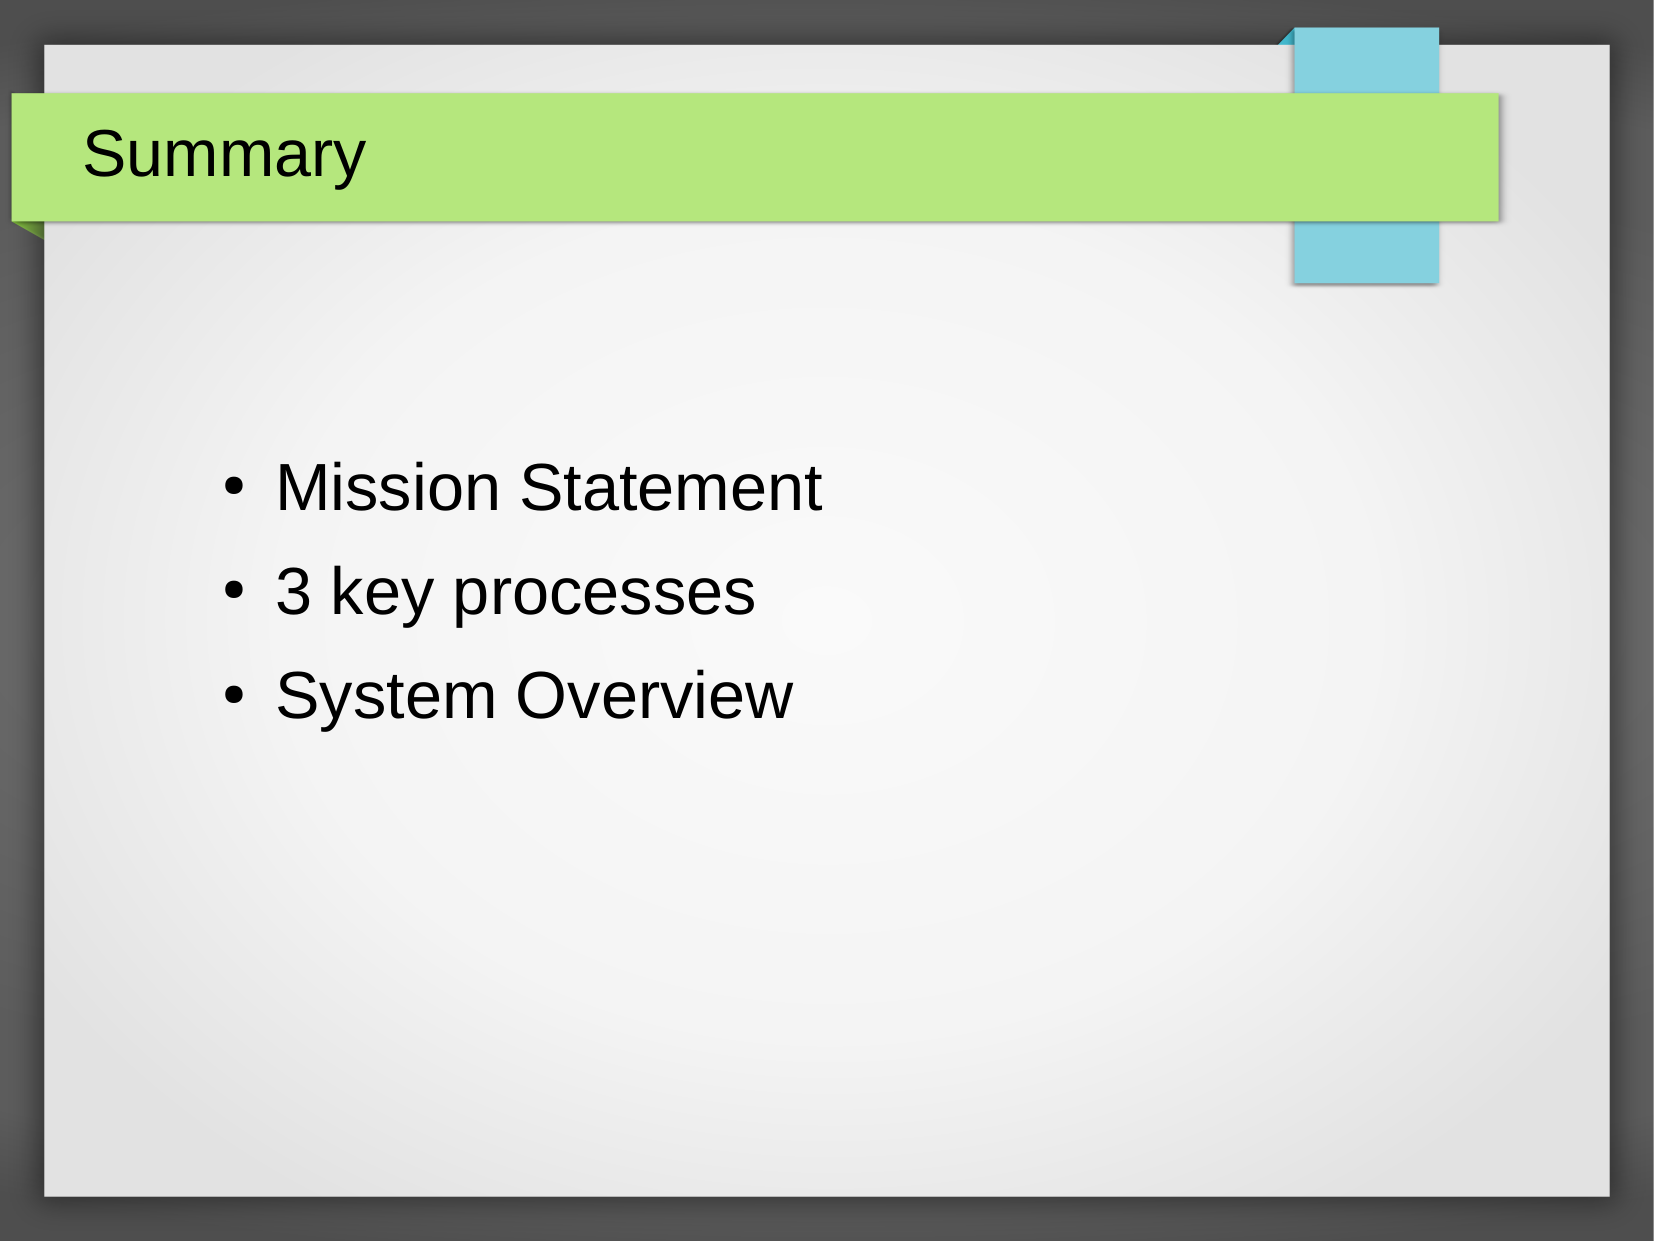

# Summary
Mission Statement
3 key processes
System Overview